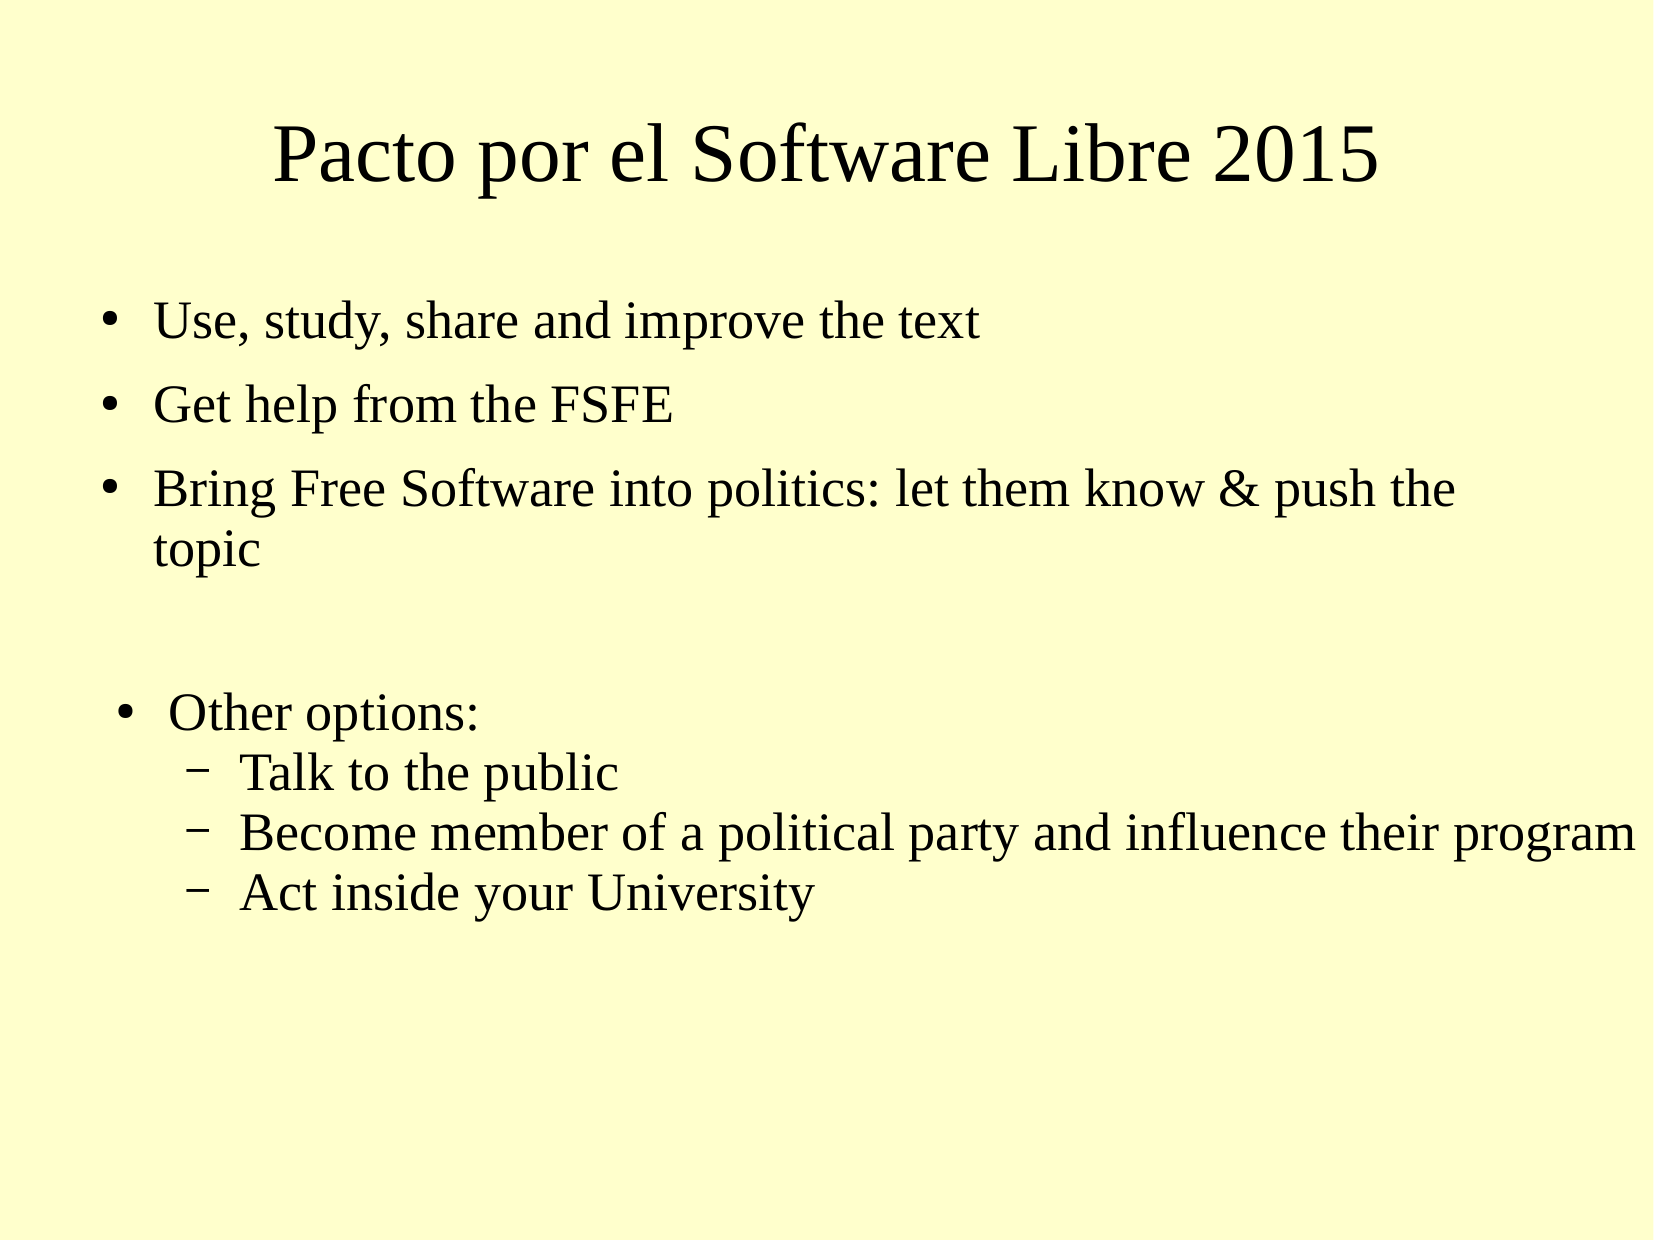

# Pacto por el Software Libre 2015
Use, study, share and improve the text
Get help from the FSFE
Bring Free Software into politics: let them know & push the topic
Other options:
Talk to the public
Become member of a political party and influence their program
Act inside your University